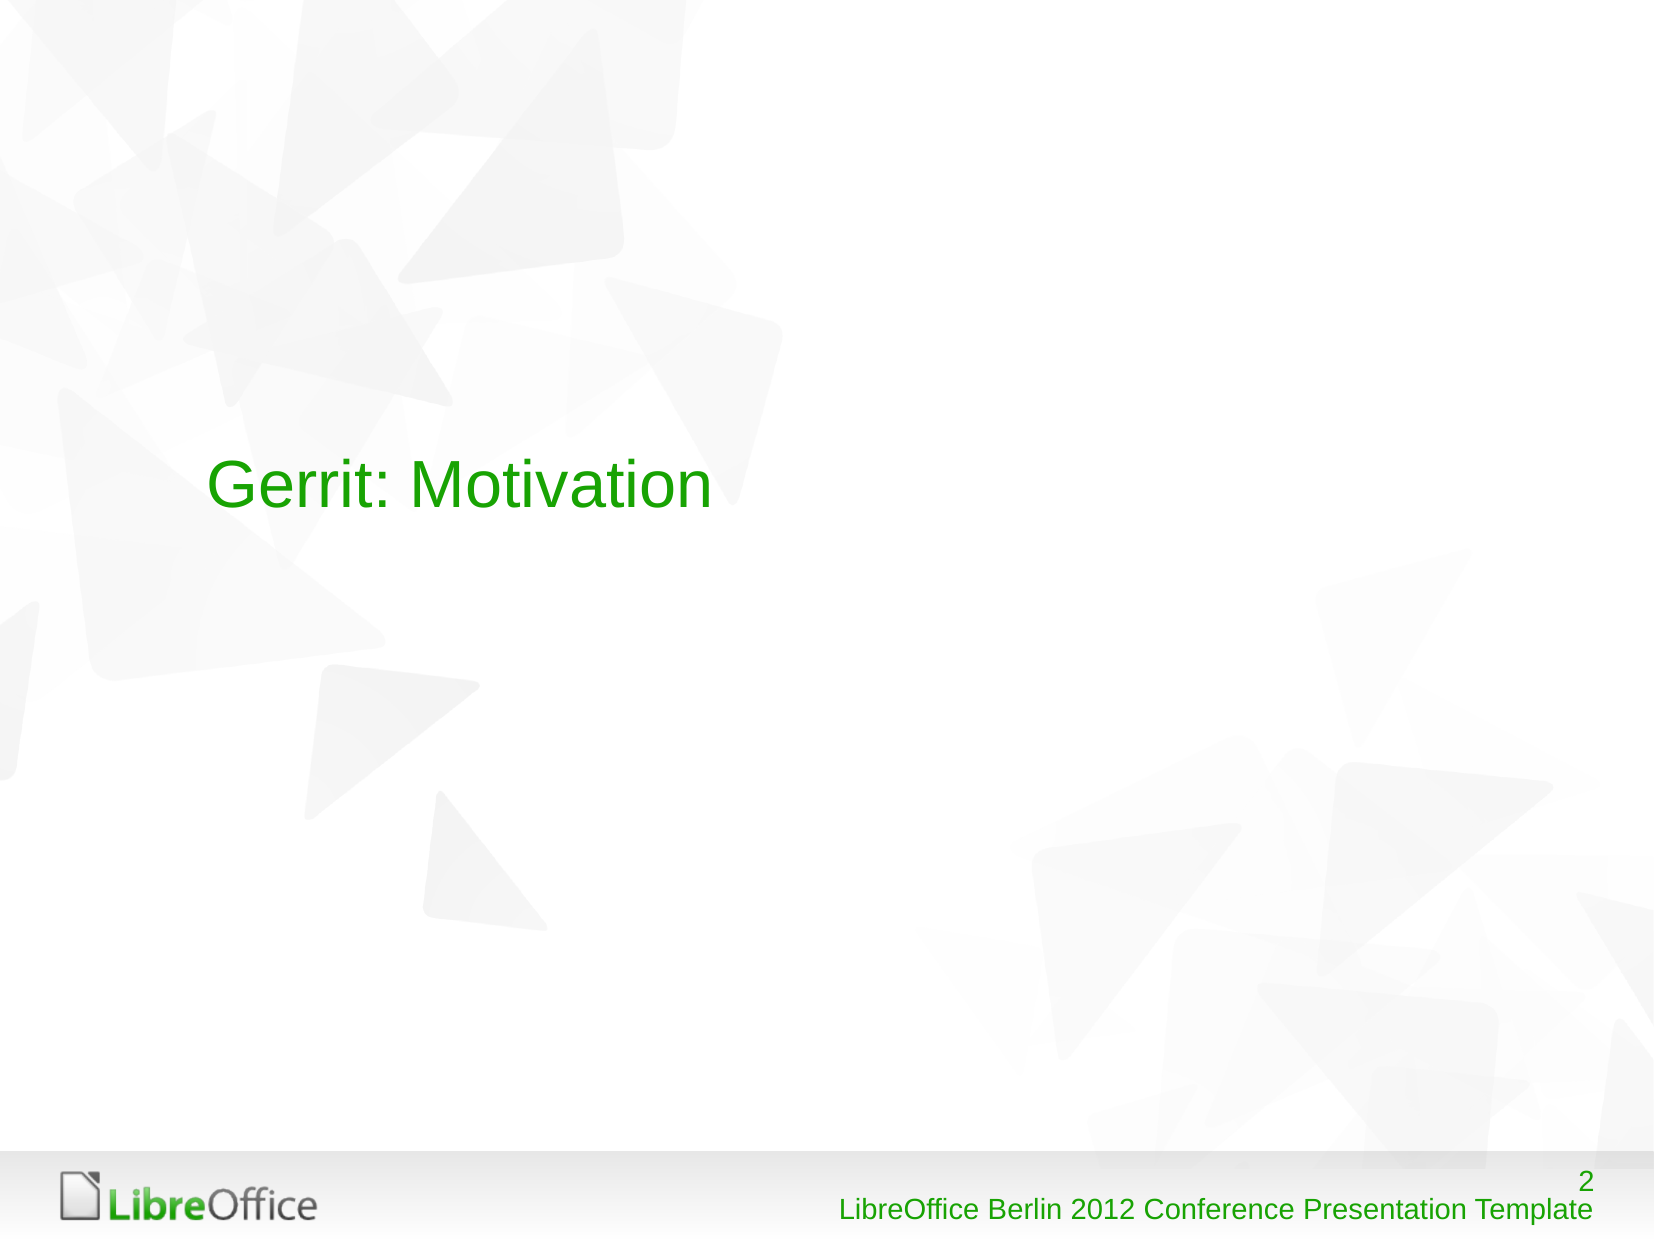

# Gerrit: Motivation
2
LibreOffice Berlin 2012 Conference Presentation Template